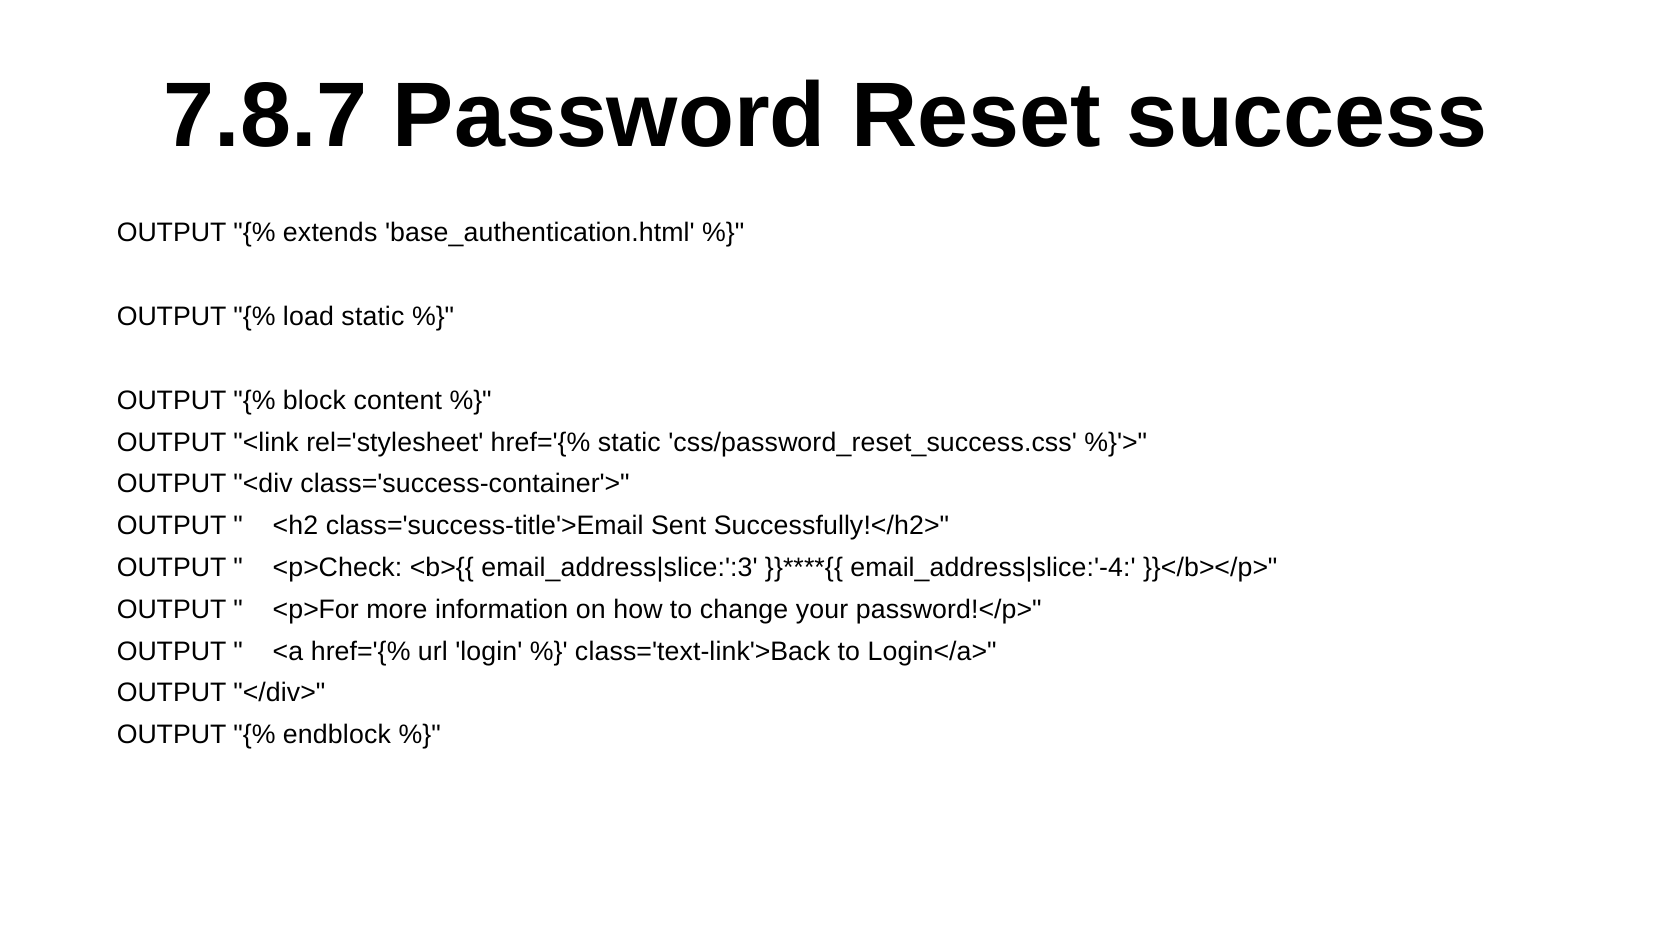

# 7.8.7 Password Reset success
OUTPUT "{% extends 'base_authentication.html' %}"
OUTPUT "{% load static %}"
OUTPUT "{% block content %}"
OUTPUT "<link rel='stylesheet' href='{% static 'css/password_reset_success.css' %}'>"
OUTPUT "<div class='success-container'>"
OUTPUT " <h2 class='success-title'>Email Sent Successfully!</h2>"
OUTPUT " <p>Check: <b>{{ email_address|slice:':3' }}****{{ email_address|slice:'-4:' }}</b></p>"
OUTPUT " <p>For more information on how to change your password!</p>"
OUTPUT " <a href='{% url 'login' %}' class='text-link'>Back to Login</a>"
OUTPUT "</div>"
OUTPUT "{% endblock %}"